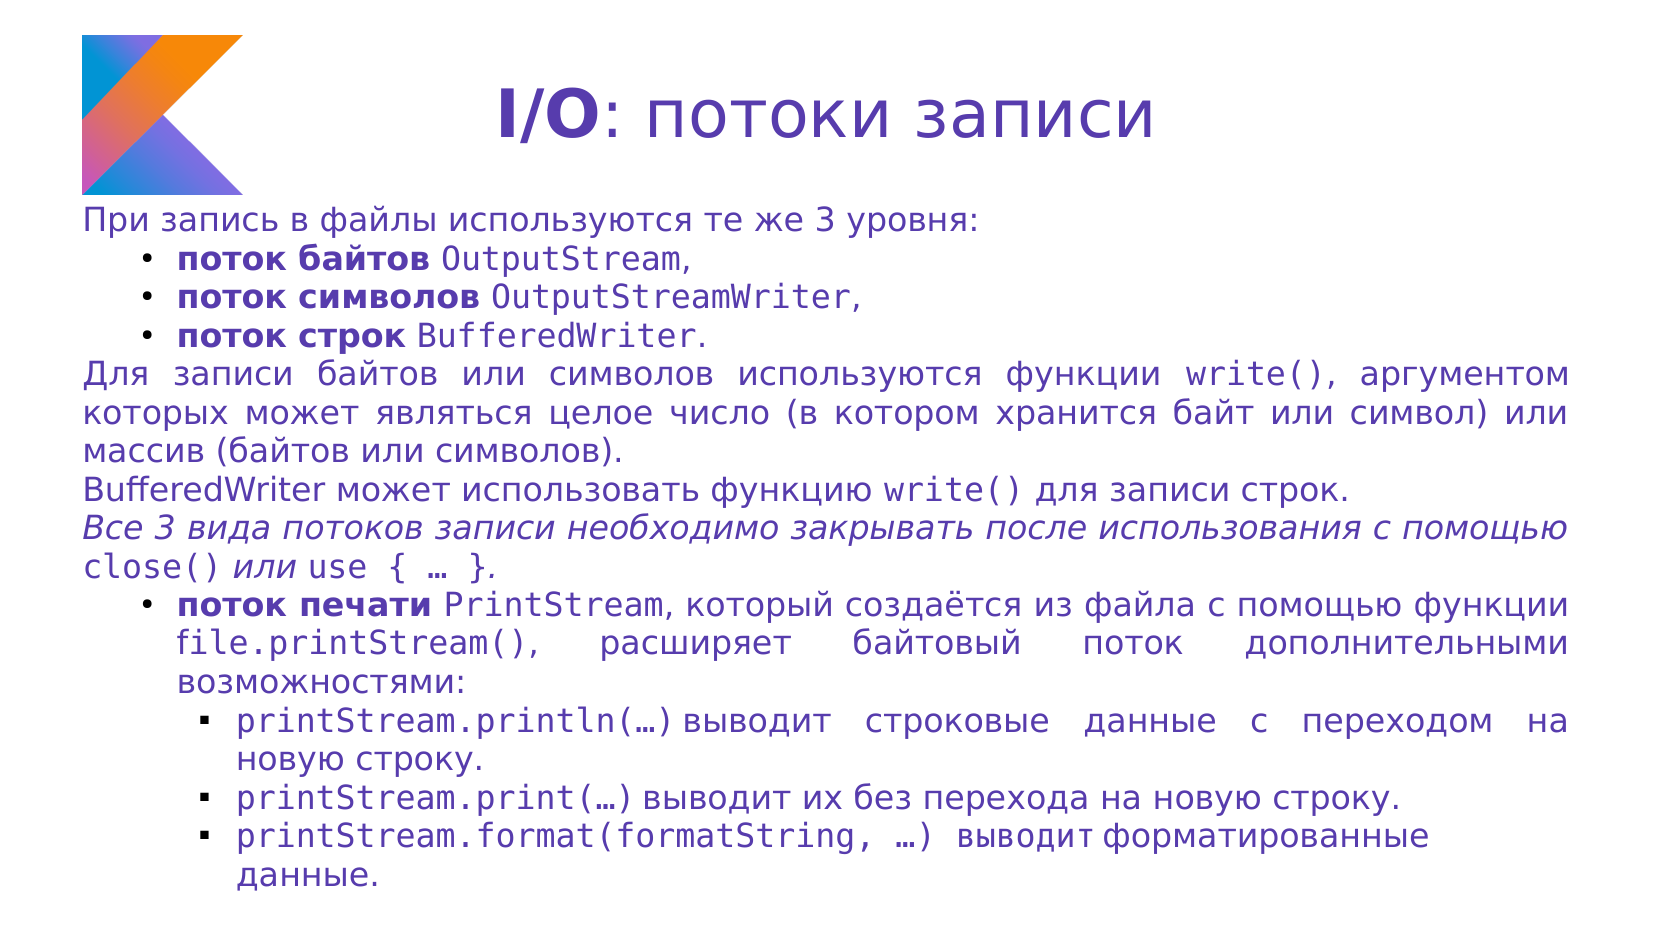

# I/O: потоки записи
При запись в файлы используются те же 3 уровня:
поток байтов OutputStream,
поток символов OutputStreamWriter,
поток строк BufferedWriter.
Для записи байтов или символов используются функции write(), аргументом которых может являться целое число (в котором хранится байт или символ) или массив (байтов или символов).
BufferedWriter может использовать функцию write() для записи строк.
Все 3 вида потоков записи необходимо закрывать после использования с помощью close() или use { …​ }.
поток печати PrintStream, который создаётся из файла с помощью функции file.printStream(), расширяет байтовый поток дополнительными возможностями:
printStream.println(…) выводит строковые данные с переходом на новую строку.
printStream.print(…) выводит их без перехода на новую строку.
printStream.format(formatString, …​) выводит форматированные данные.